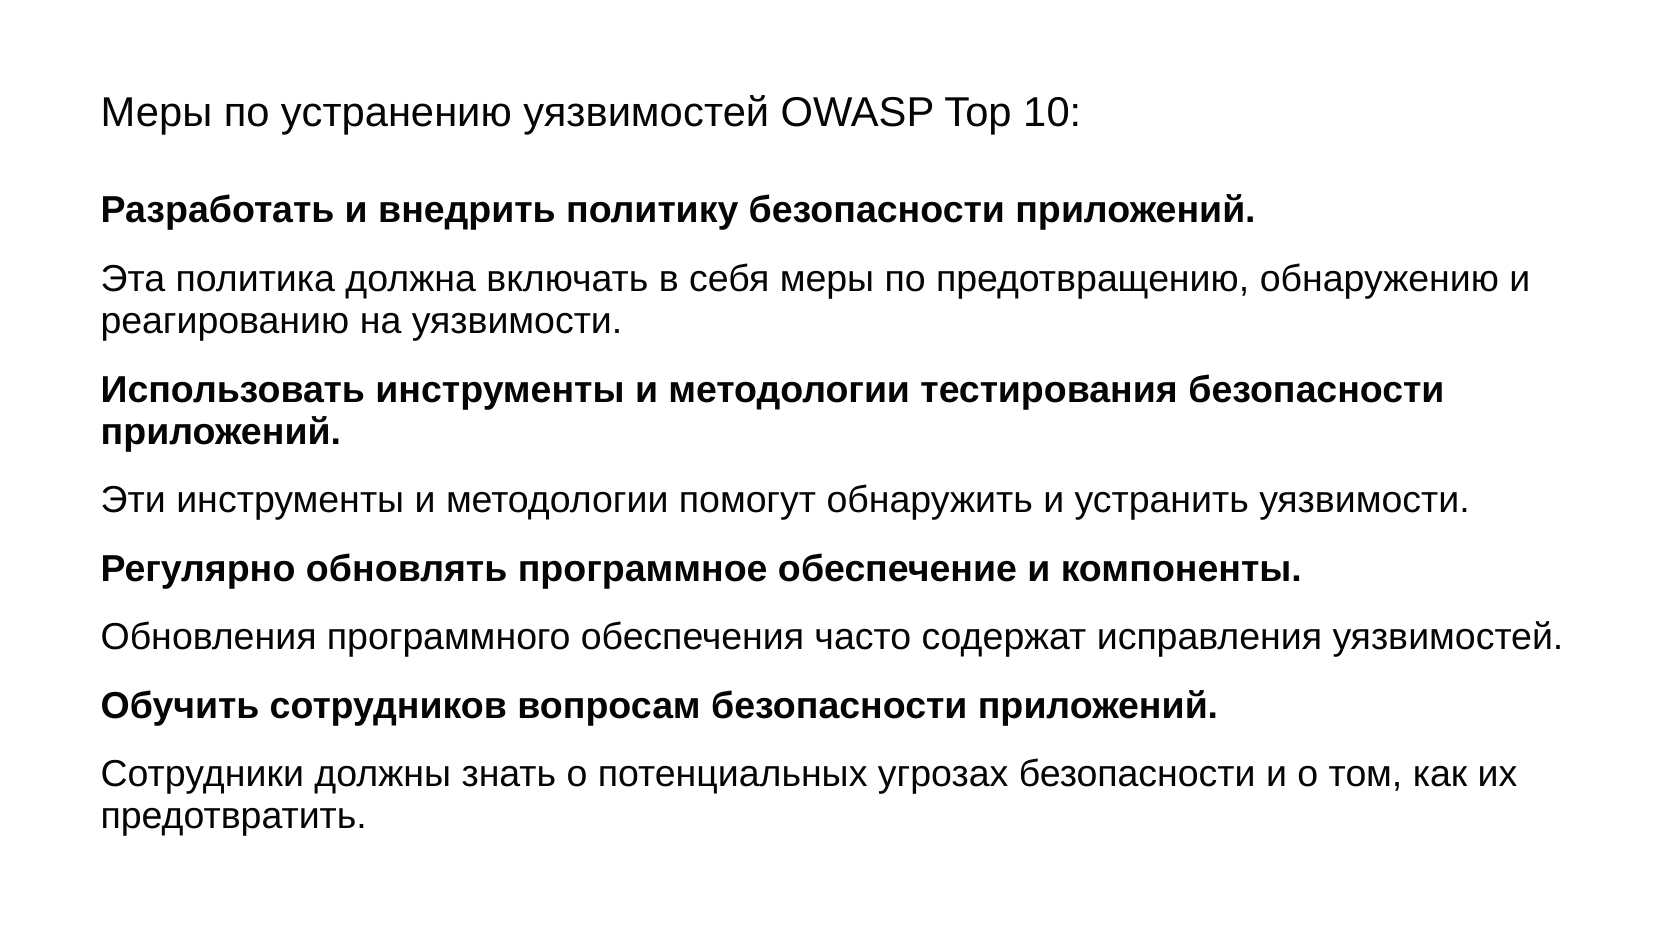

# Меры по устранению уязвимостей OWASP Top 10:
Разработать и внедрить политику безопасности приложений.
Эта политика должна включать в себя меры по предотвращению, обнаружению и реагированию на уязвимости.
Использовать инструменты и методологии тестирования безопасности приложений.
Эти инструменты и методологии помогут обнаружить и устранить уязвимости.
Регулярно обновлять программное обеспечение и компоненты.
Обновления программного обеспечения часто содержат исправления уязвимостей.
Обучить сотрудников вопросам безопасности приложений.
Сотрудники должны знать о потенциальных угрозах безопасности и о том, как их предотвратить.